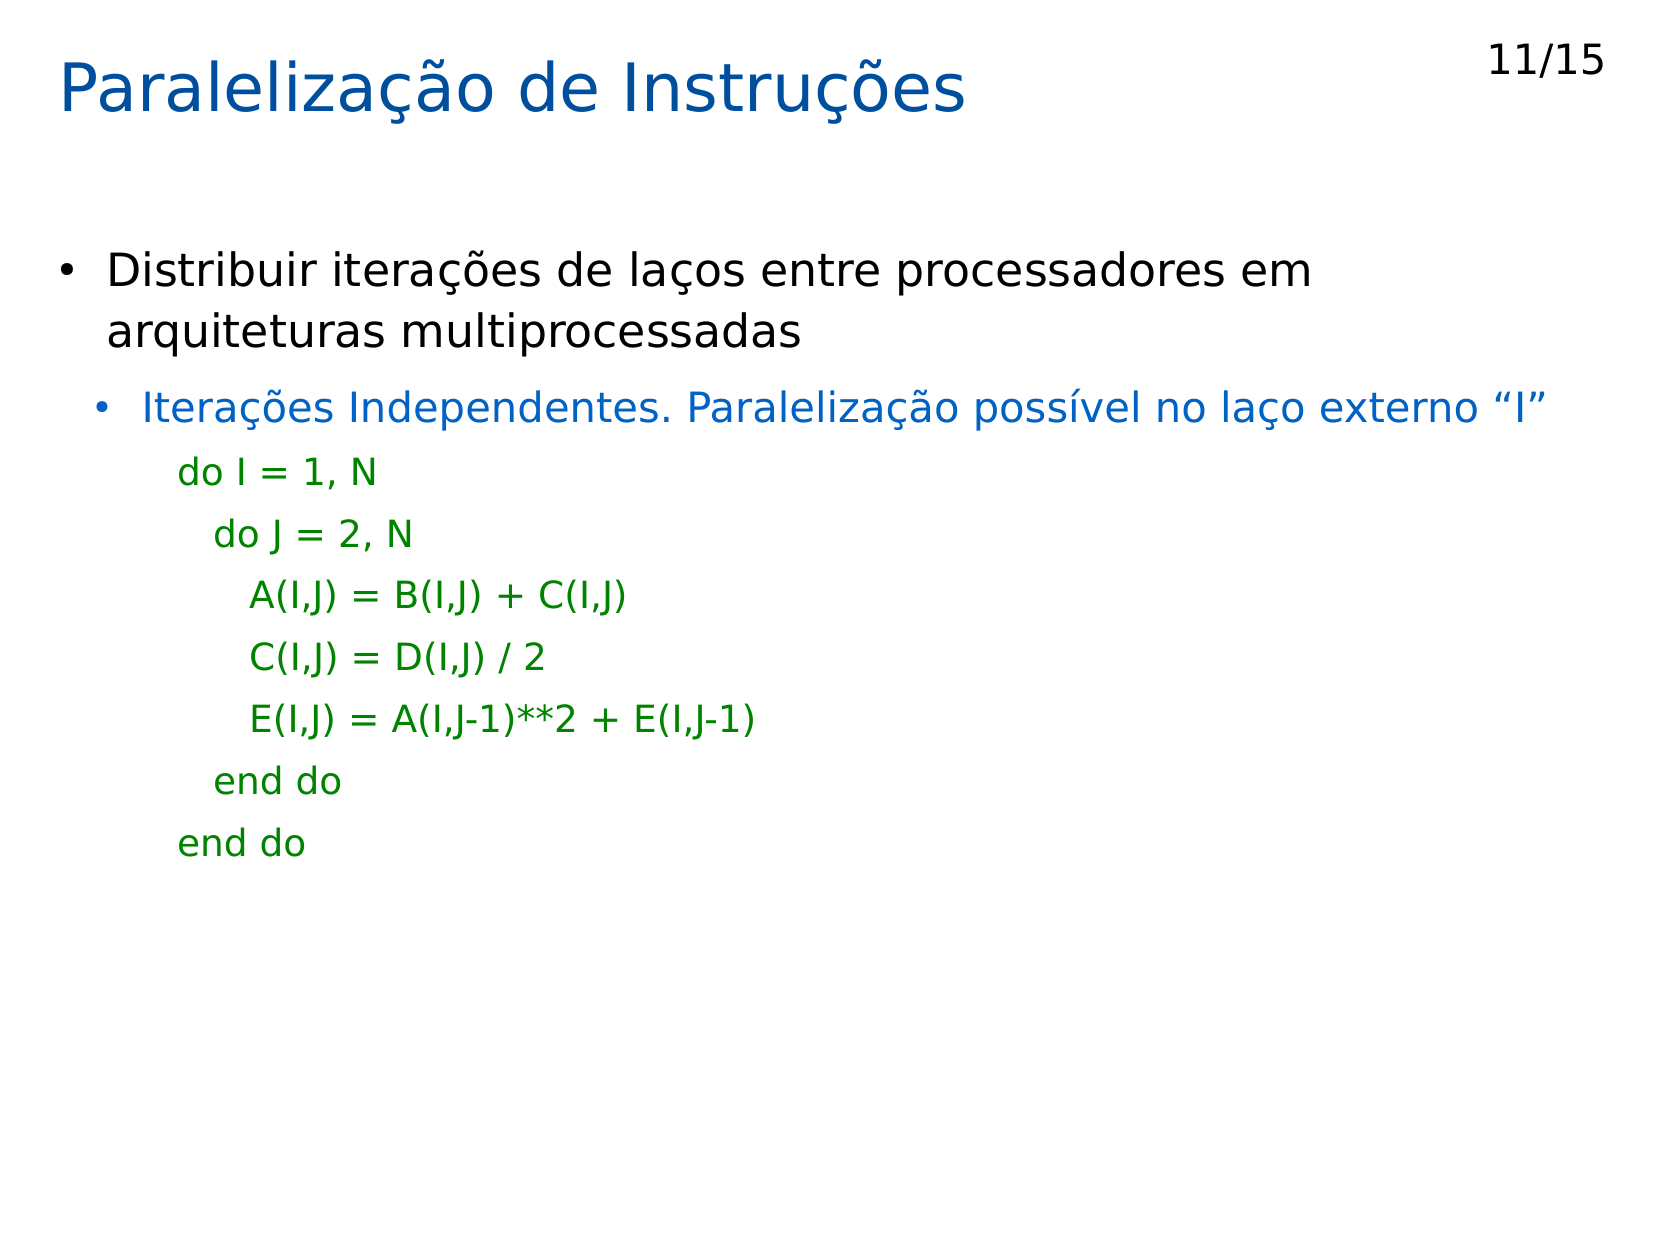

# Paralelização de Instruções
11
Distribuir iterações de laços entre processadores em arquiteturas multiprocessadas
Iterações Independentes. Paralelização possível no laço externo “I”
do I = 1, N
 do J = 2, N
 A(I,J) = B(I,J) + C(I,J)
 C(I,J) = D(I,J) / 2
 E(I,J) = A(I,J-1)**2 + E(I,J-1)
 end do
end do